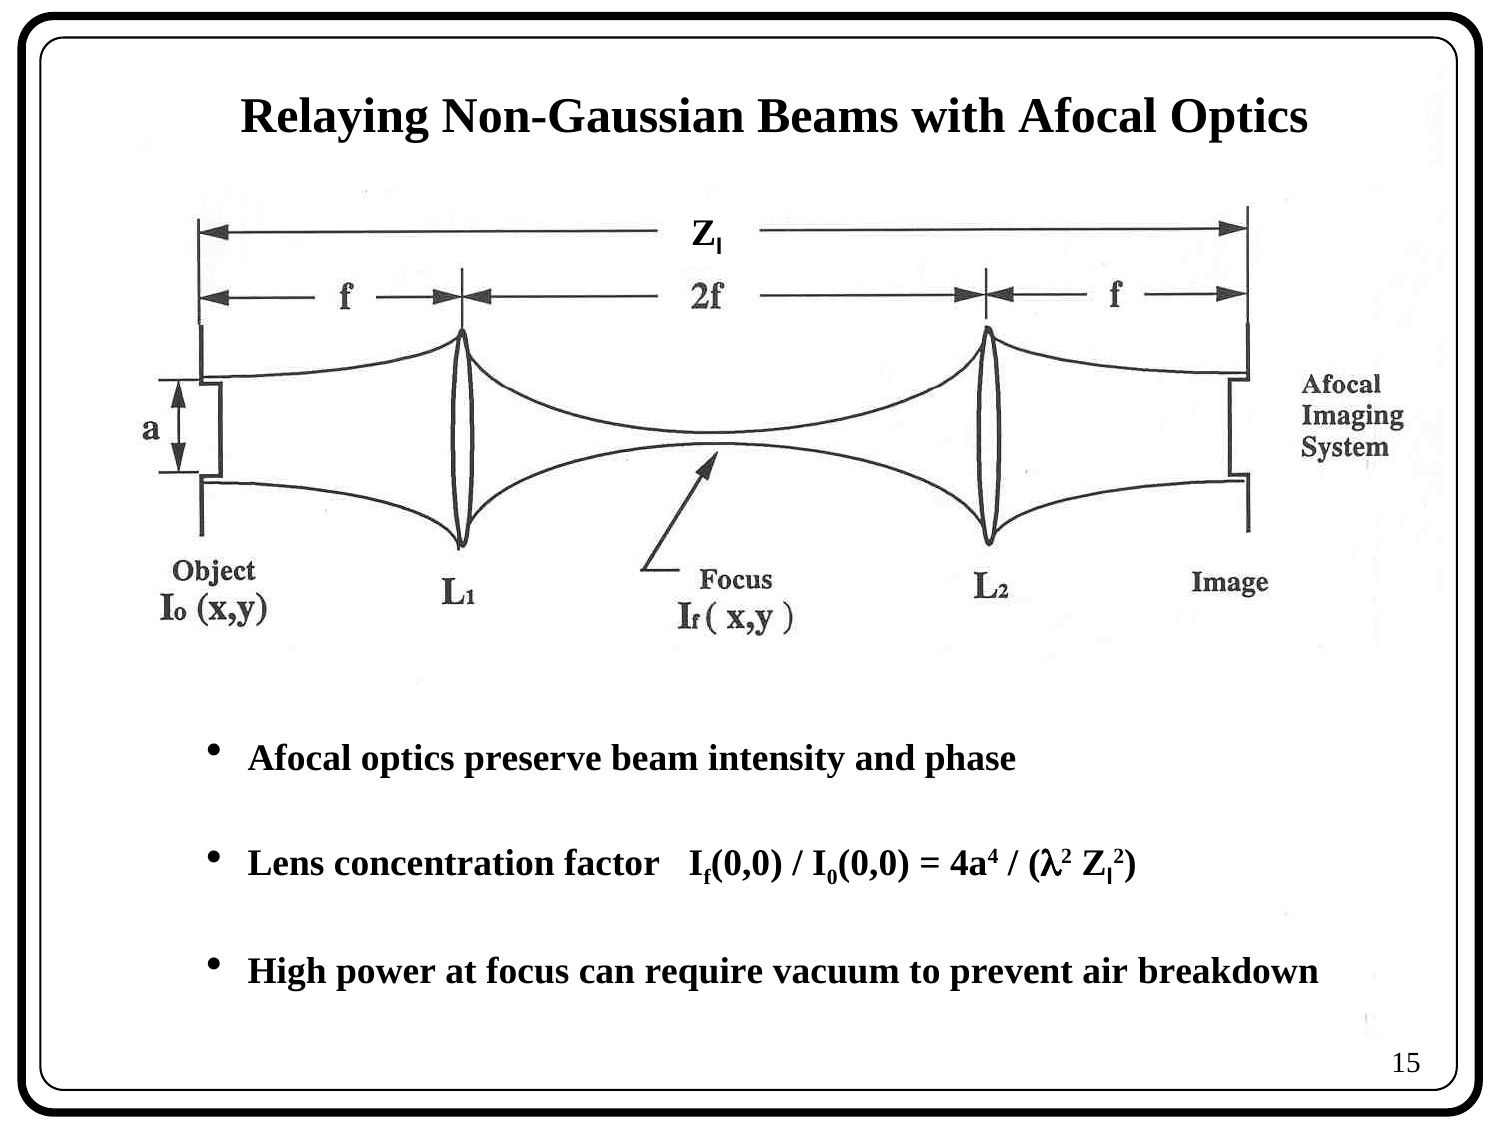

Relaying Non-Gaussian Beams with Afocal Optics
Zl
 Afocal optics preserve beam intensity and phase
 Lens concentration factor If(0,0) / I0(0,0) = 4a4 / (2 Zl2)
 High power at focus can require vacuum to prevent air breakdown